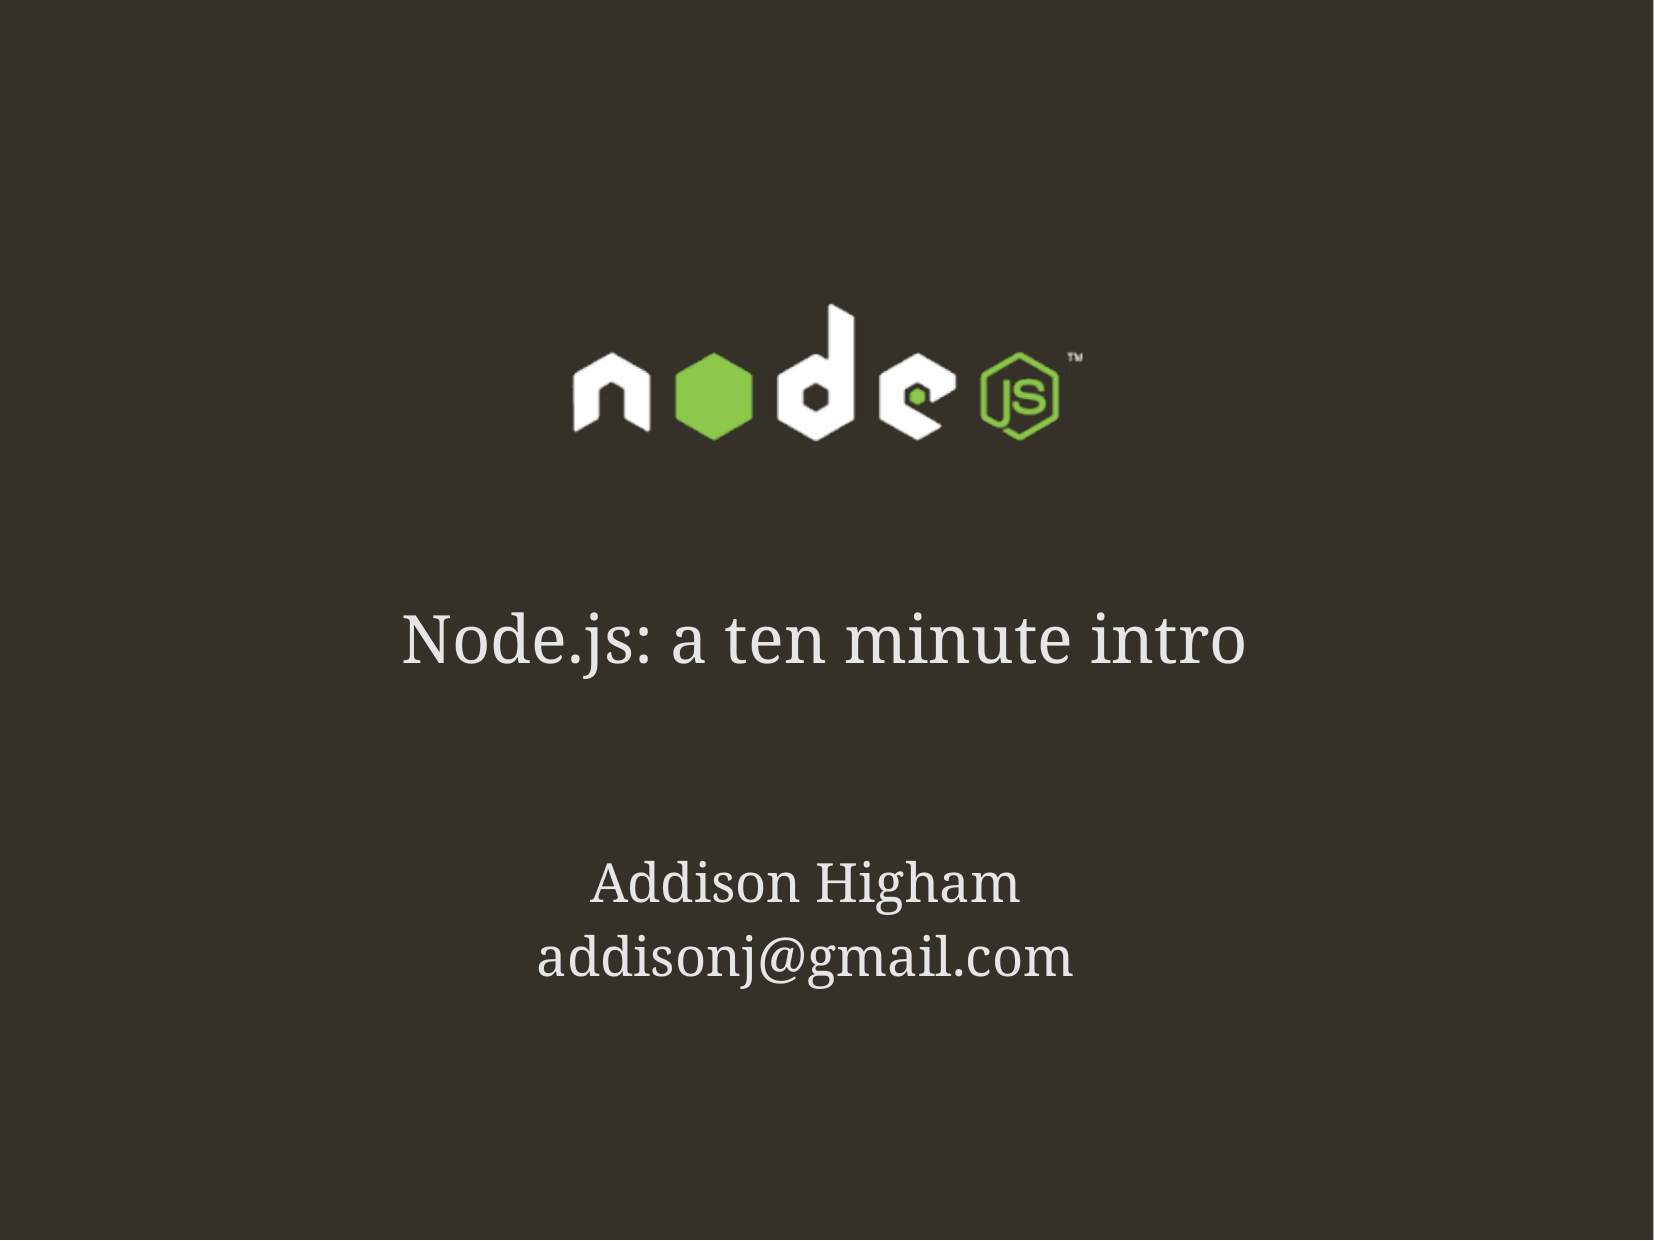

# Node.js: a ten minute intro
Addison Higham
addisonj@gmail.com